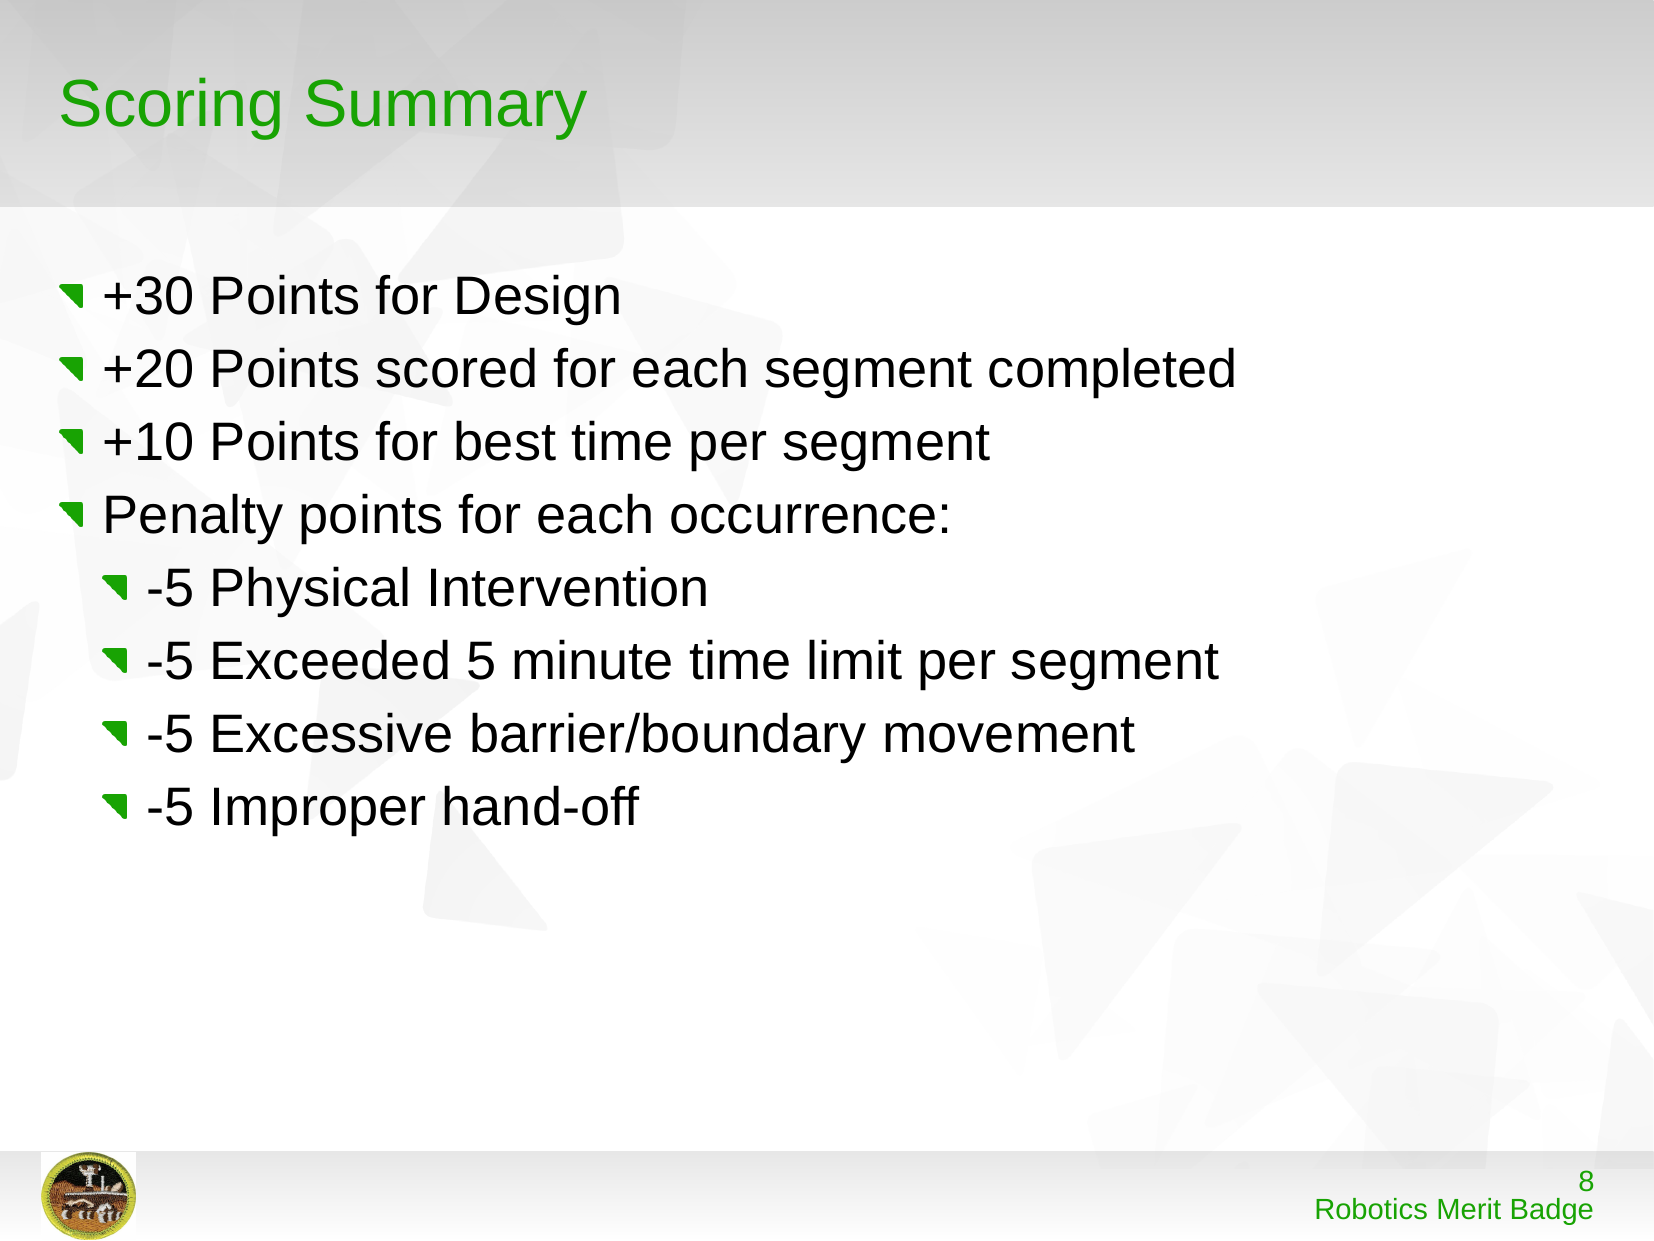

# Scoring Summary
+30 Points for Design
+20 Points scored for each segment completed
+10 Points for best time per segment
Penalty points for each occurrence:
-5 Physical Intervention
-5 Exceeded 5 minute time limit per segment
-5 Excessive barrier/boundary movement
-5 Improper hand-off
8
Robotics Merit Badge